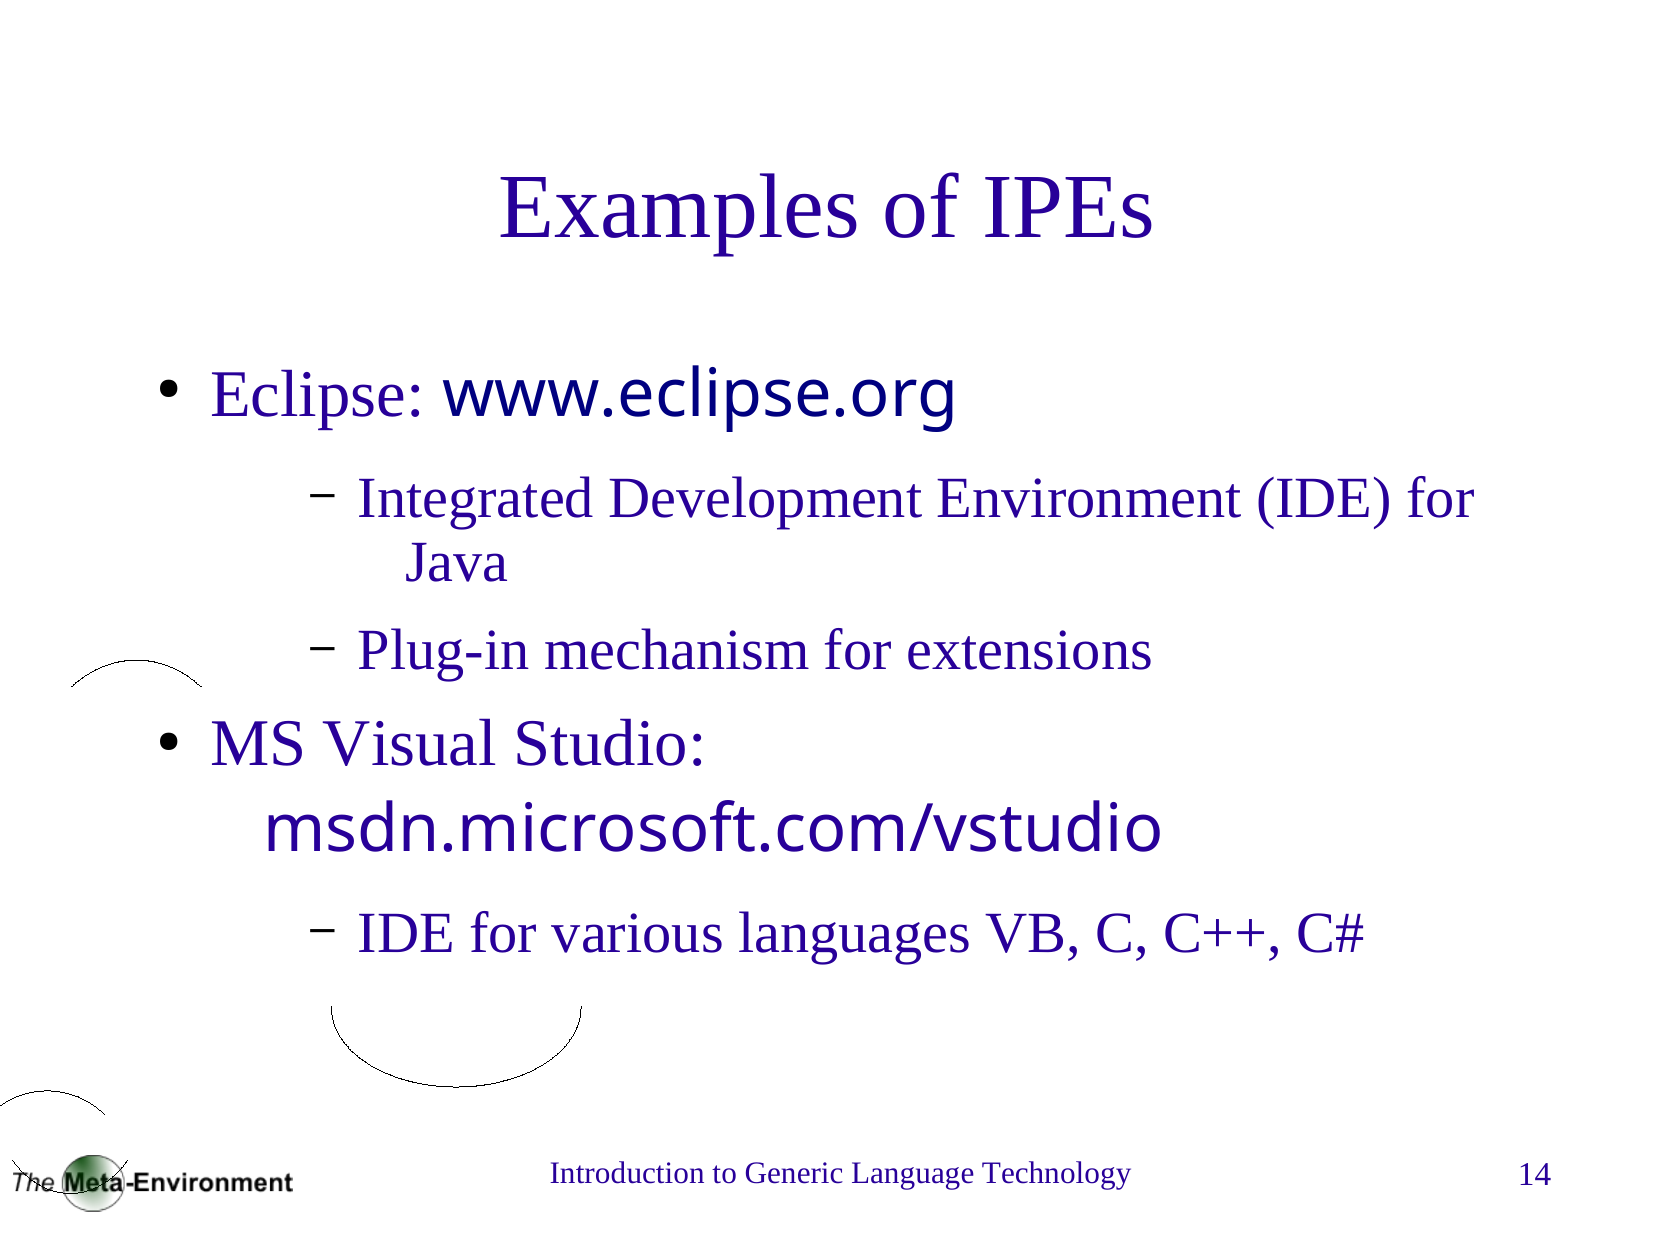

# Examples of IPEs
Eclipse: www.eclipse.org
Integrated Development Environment (IDE) for Java
Plug-in mechanism for extensions
MS Visual Studio: msdn.microsoft.com/vstudio
IDE for various languages VB, C, C++, C#